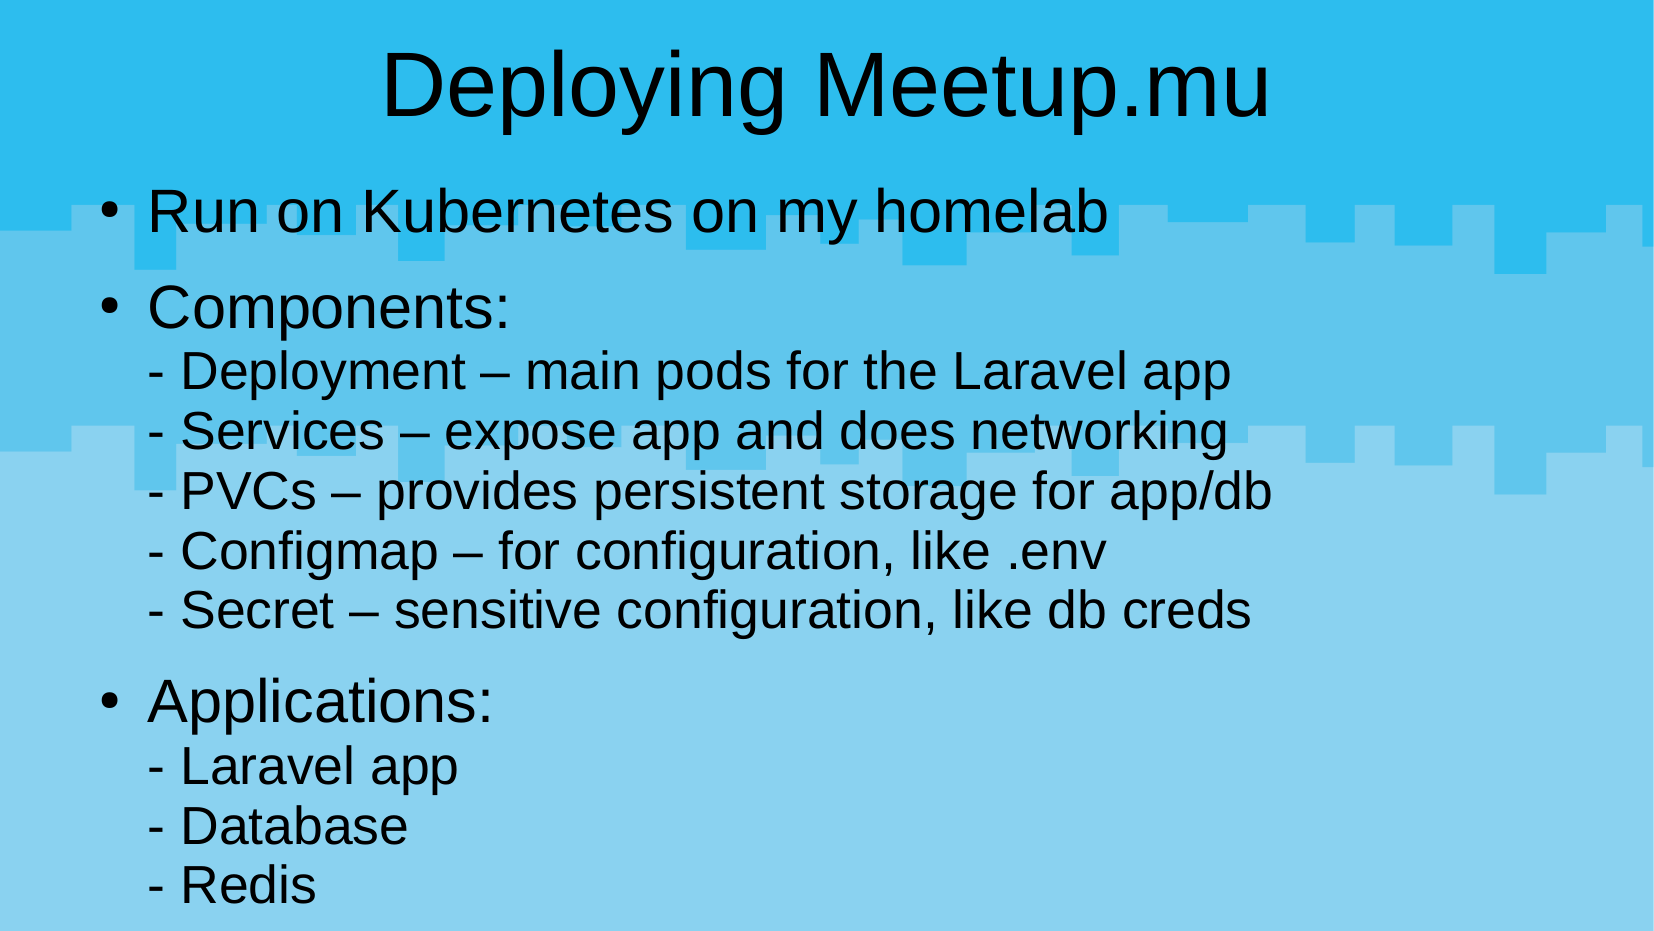

# Deploying Meetup.mu
Run on Kubernetes on my homelab
Components:
- Deployment – main pods for the Laravel app
- Services – expose app and does networking
- PVCs – provides persistent storage for app/db
- Configmap – for configuration, like .env
- Secret – sensitive configuration, like db creds
Applications:
- Laravel app
- Database
- Redis